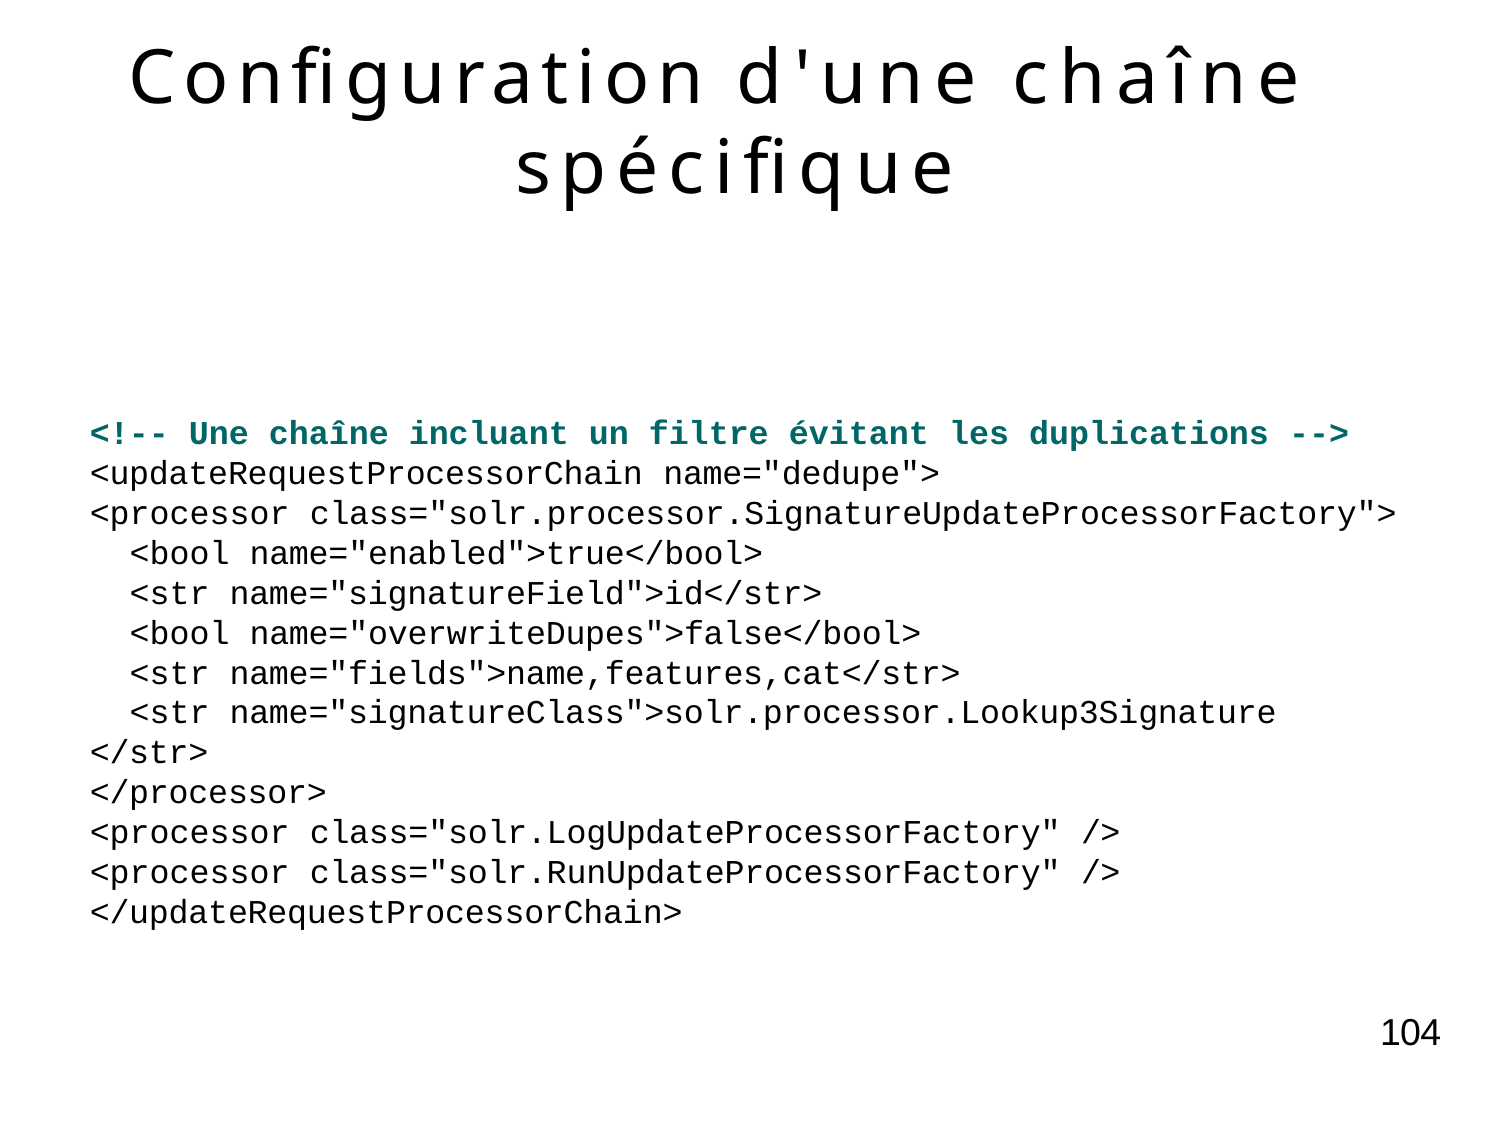

# Configuration d'une chaîne spécifique
<!-- Une chaîne incluant un filtre évitant les duplications -->
<updateRequestProcessorChain name="dedupe">
<processor class="solr.processor.SignatureUpdateProcessorFactory">
<bool name="enabled">true</bool>
<str name="signatureField">id</str>
<bool name="overwriteDupes">false</bool>
<str name="fields">name,features,cat</str>
<str name="signatureClass">solr.processor.Lookup3Signature
</str>
</processor>
<processor class="solr.LogUpdateProcessorFactory" />
<processor class="solr.RunUpdateProcessorFactory" />
</updateRequestProcessorChain>
104